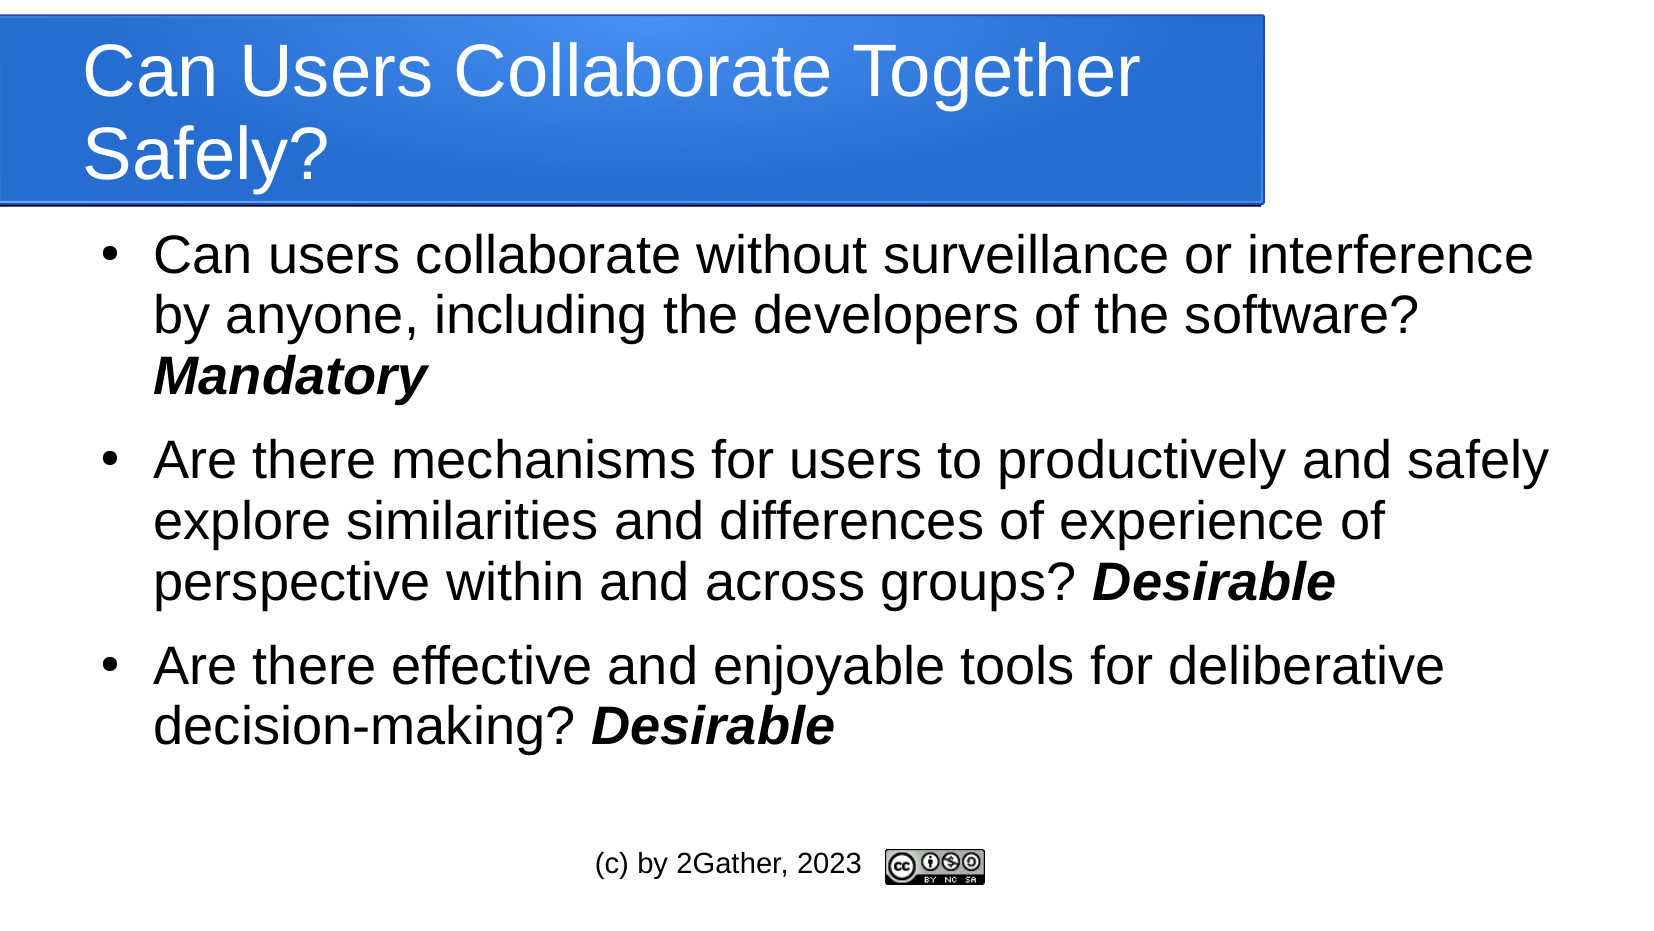

# Can Users Collaborate Together Safely?
Can users collaborate without surveillance or interference by anyone, including the developers of the software? Mandatory
Are there mechanisms for users to productively and safely explore similarities and differences of experience of perspective within and across groups? Desirable
Are there effective and enjoyable tools for deliberative decision-making? Desirable